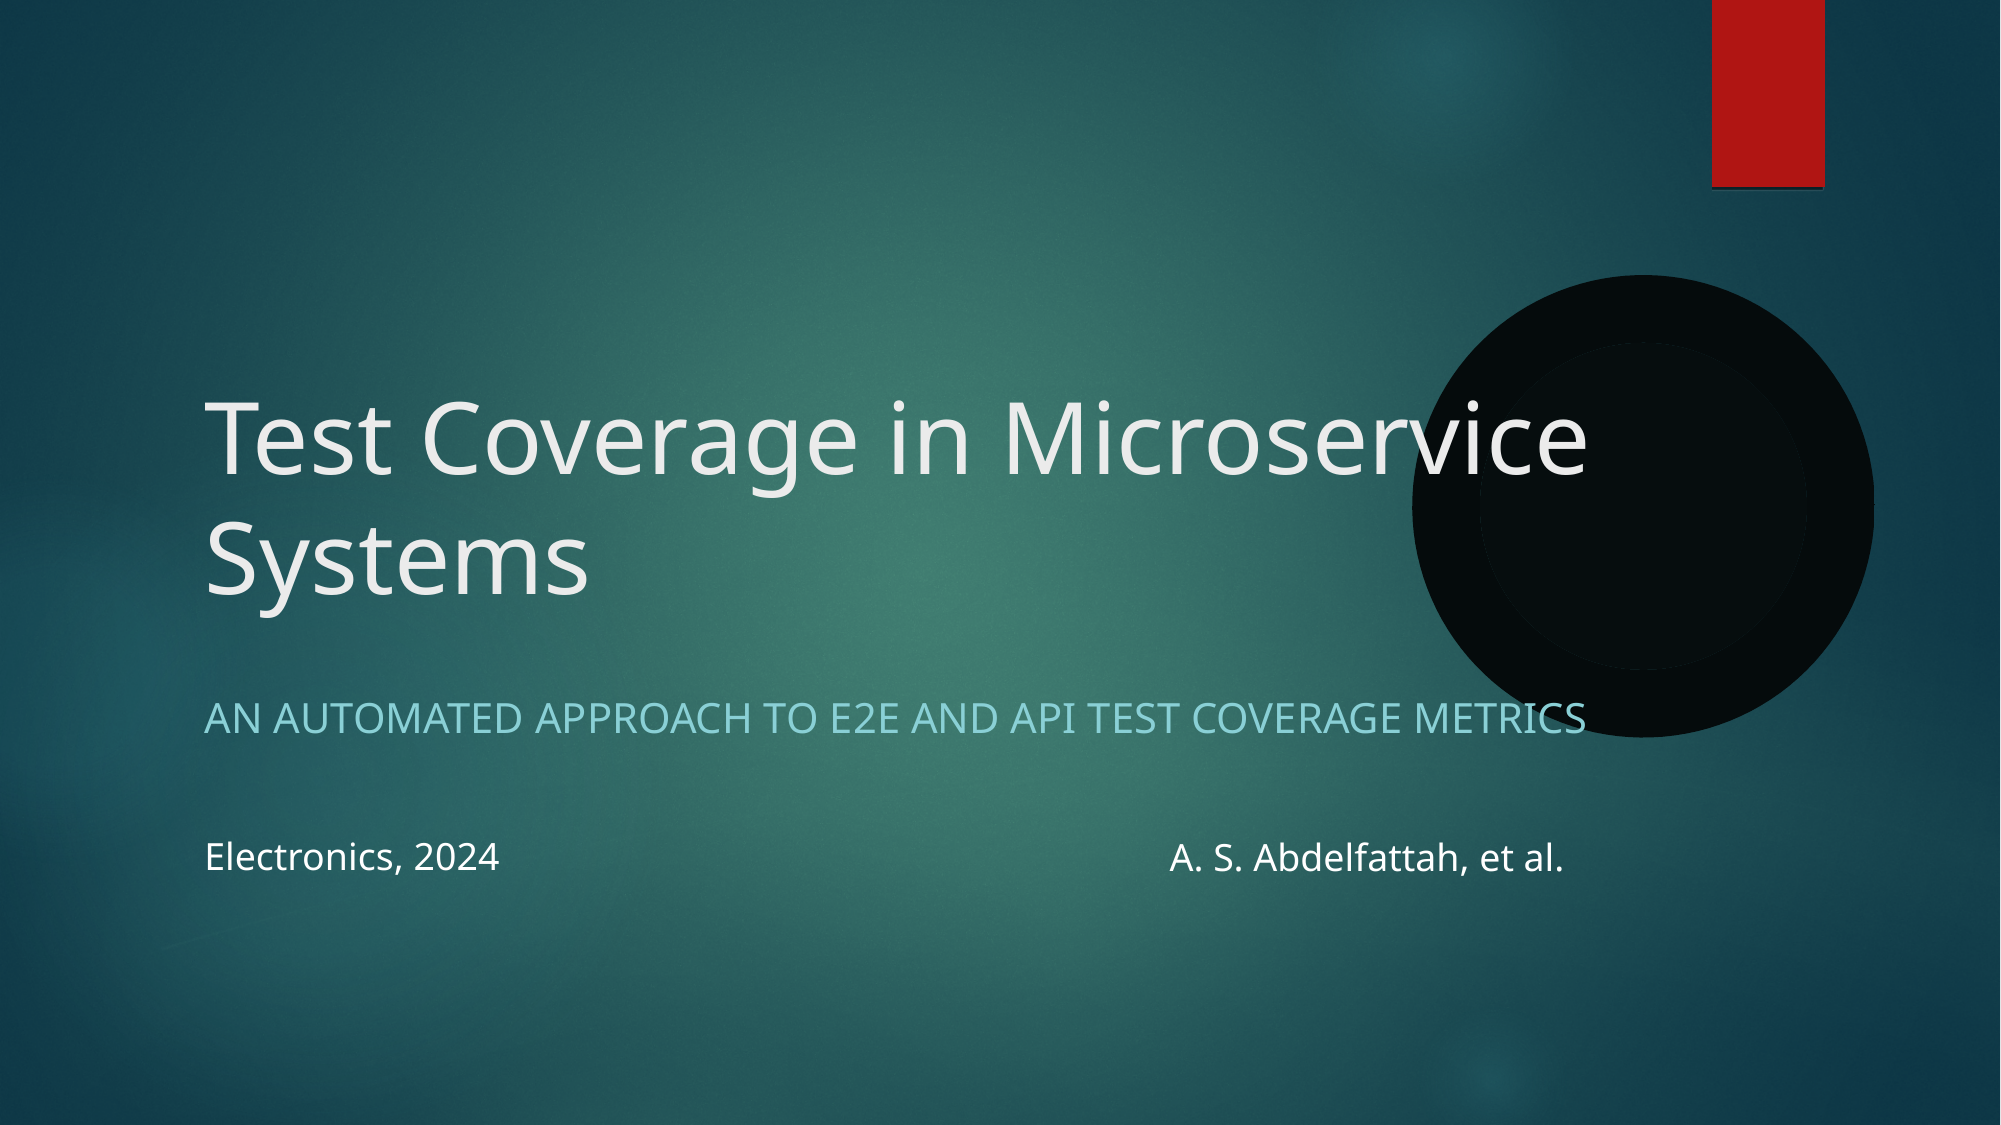

# Test Coverage in Microservice Systems
An Automated Approach to E2E and API Test Coverage Metrics
Electronics, 2024
A. S. Abdelfattah, et al.